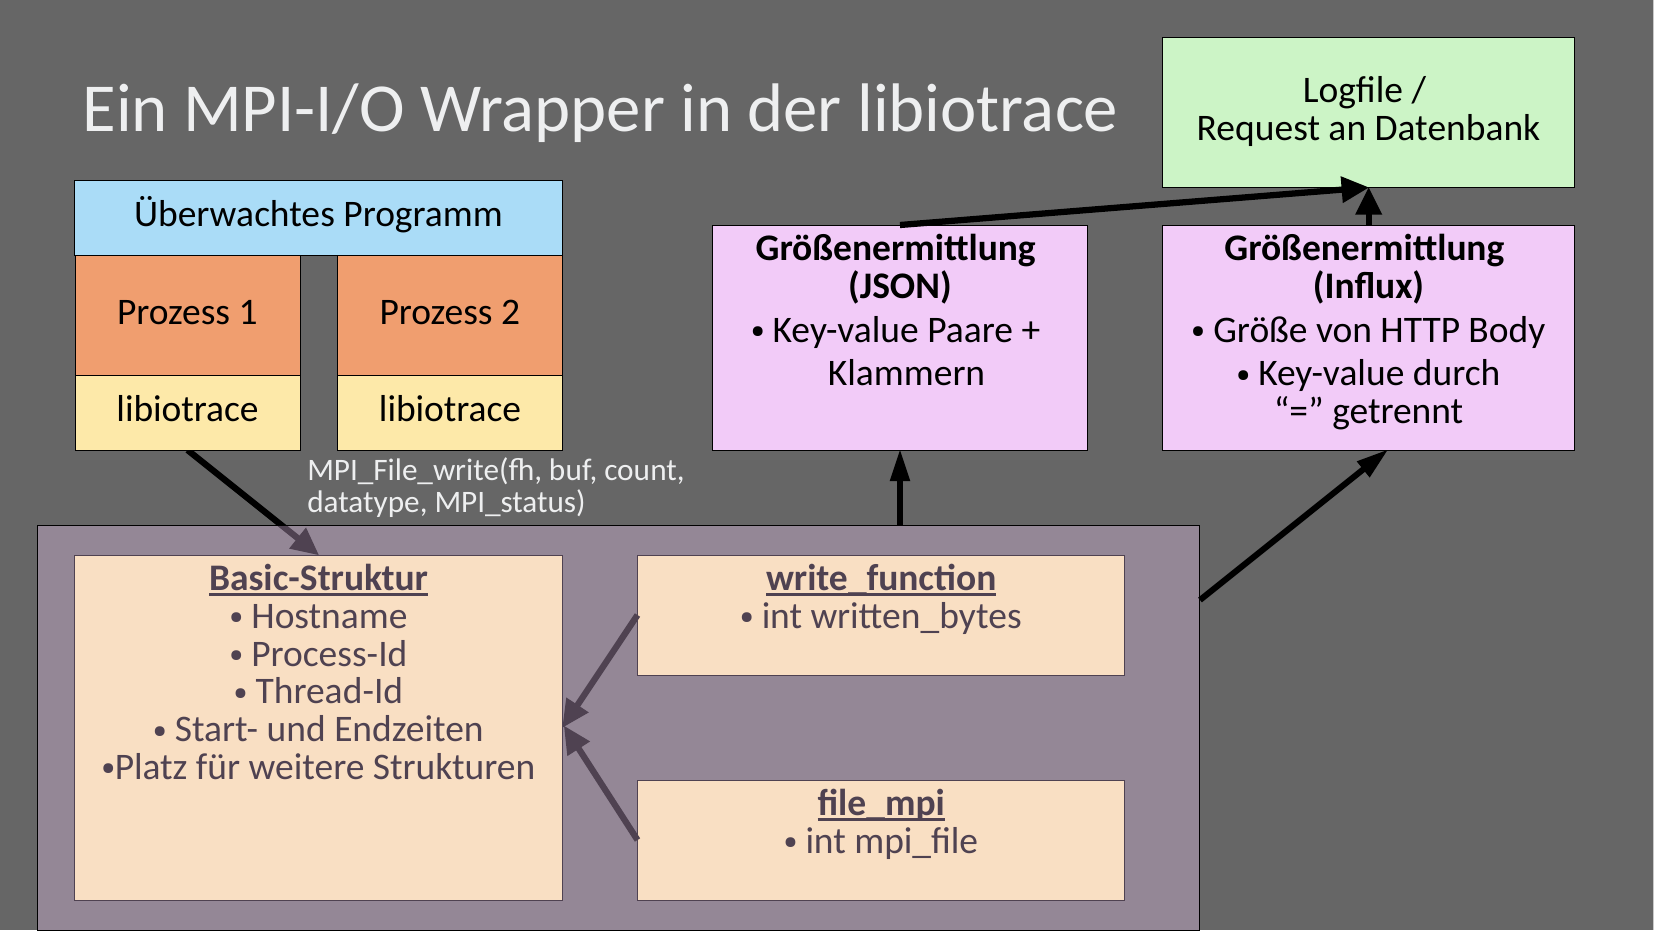

# Ein MPI-I/O Wrapper in der libiotrace
Logfile /
Request an Datenbank
Überwachtes Programm
Größenermittlung
(JSON)
 Key-value Paare +
Klammern
Größenermittlung
(Influx)
 Größe von HTTP Body
 Key-value durch
“=” getrennt
Prozess 1
Prozess 2
libiotrace
libiotrace
MPI_File_write(fh, buf, count, datatype, MPI_status)
Basic-Struktur
 Hostname
 Process-Id
 Thread-Id
 Start- und Endzeiten
Platz für weitere Strukturen
write_function
 int written_bytes
file_mpi
 int mpi_file